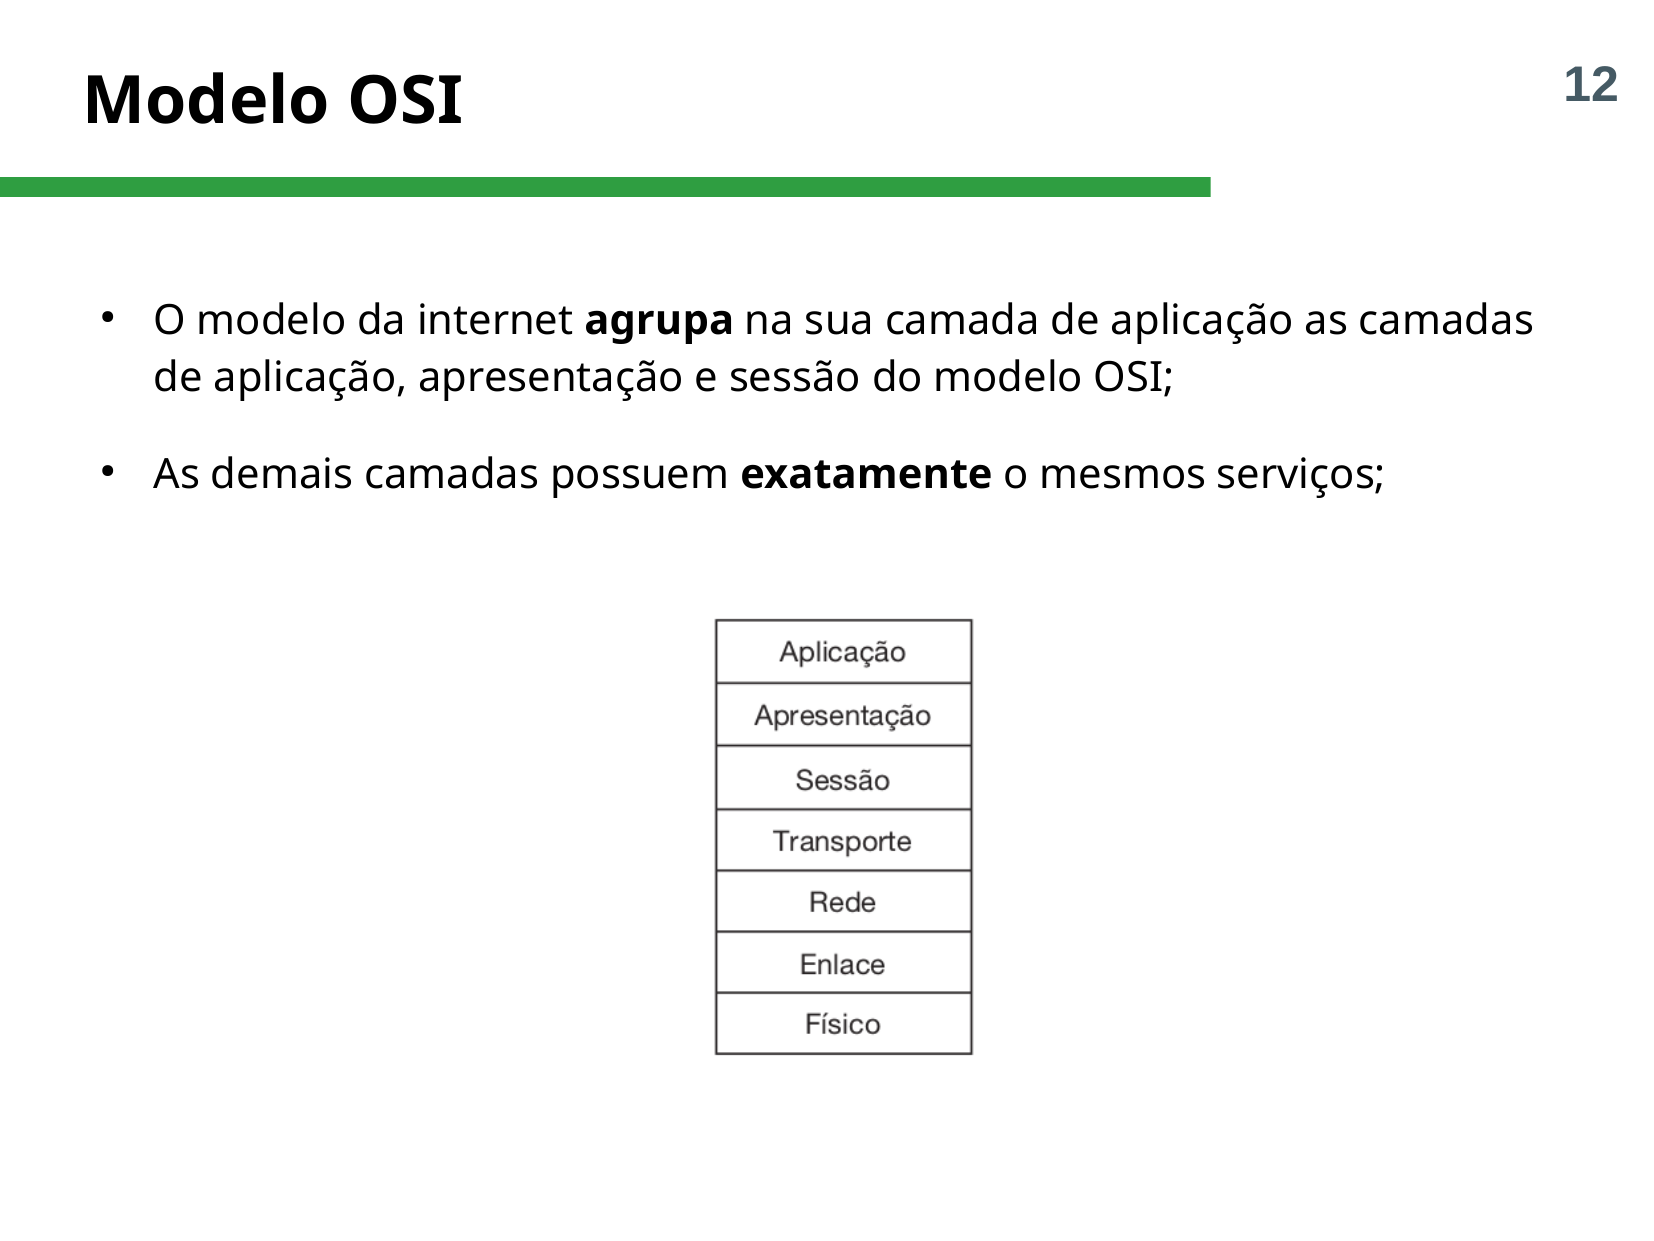

# Modelo OSI
O modelo da internet agrupa na sua camada de aplicação as camadas de aplicação, apresentação e sessão do modelo OSI;
As demais camadas possuem exatamente o mesmos serviços;